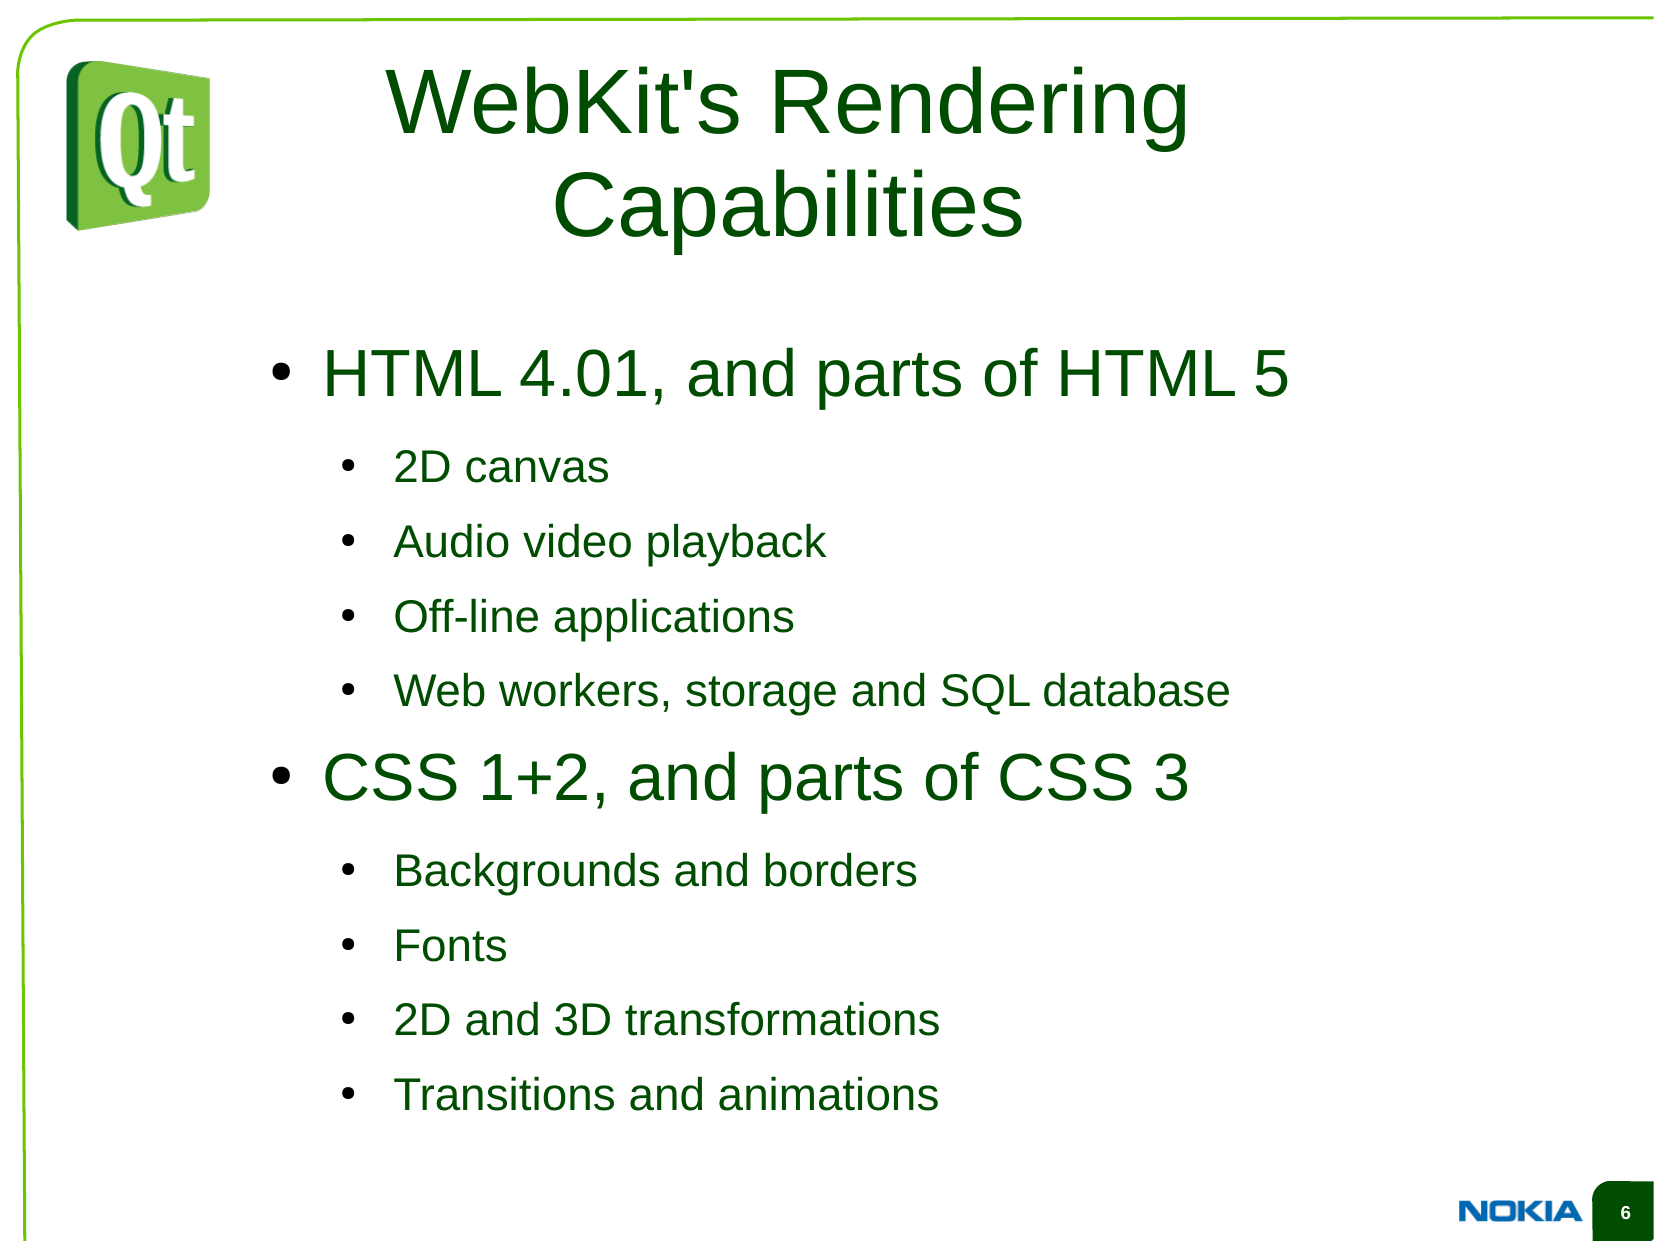

# WebKit's Rendering Capabilities
HTML 4.01, and parts of HTML 5
2D canvas
Audio video playback
Off-line applications
Web workers, storage and SQL database
CSS 1+2, and parts of CSS 3
Backgrounds and borders
Fonts
2D and 3D transformations
Transitions and animations